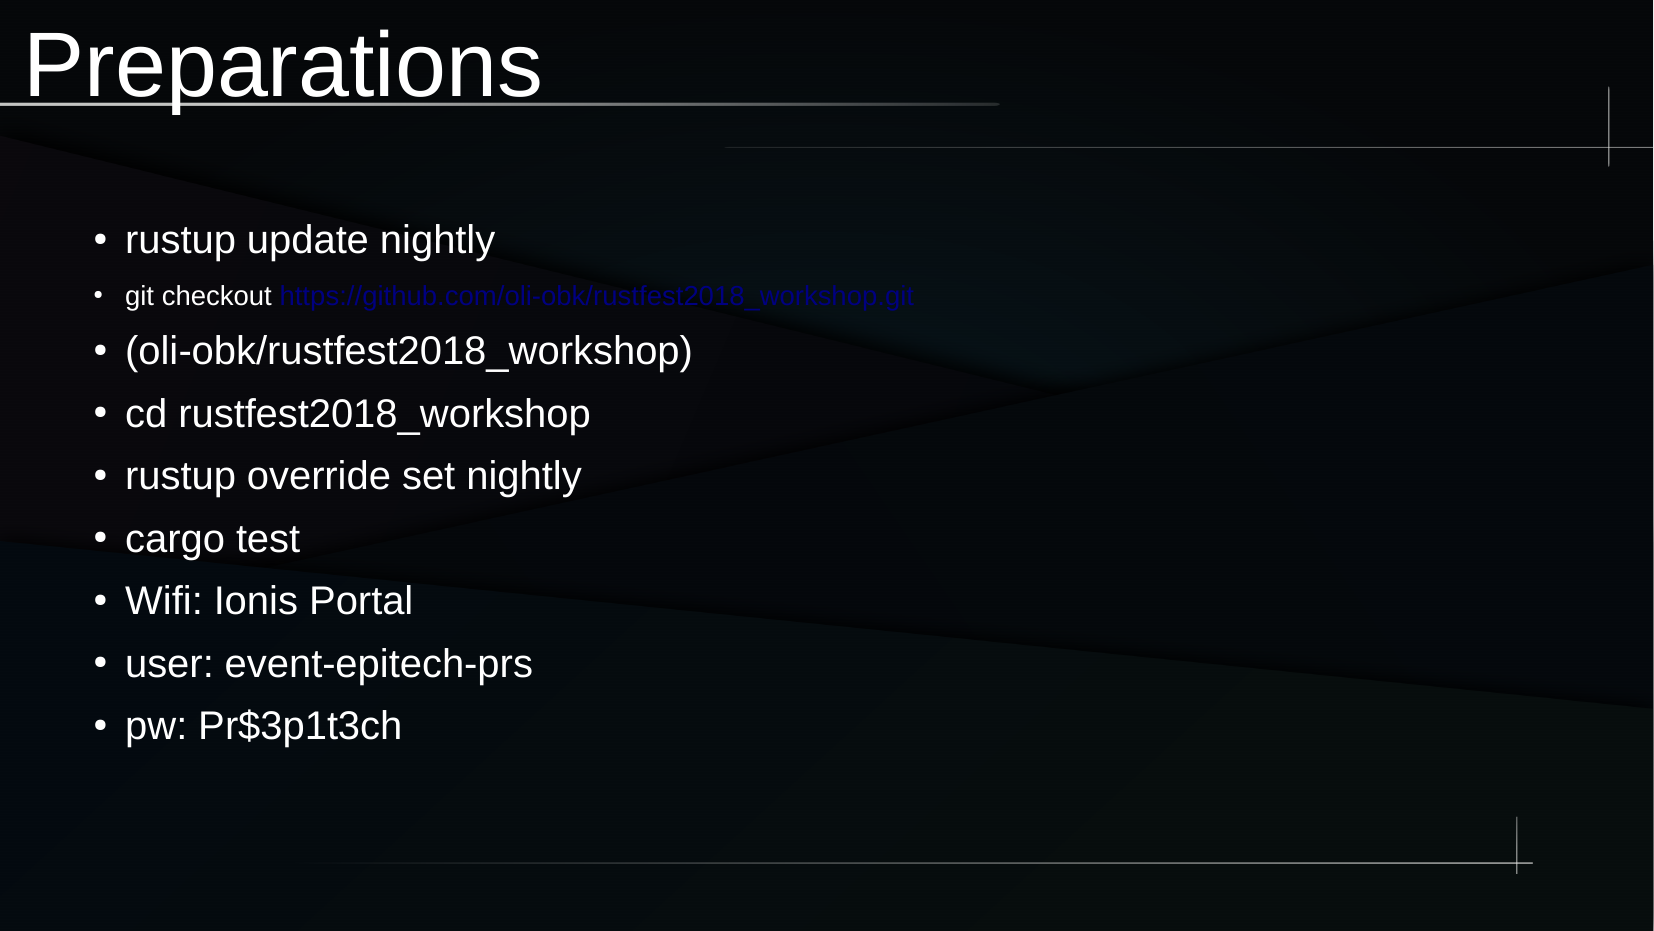

# Preparations
rustup update nightly
git checkout https://github.com/oli-obk/rustfest2018_workshop.git
(oli-obk/rustfest2018_workshop)
cd rustfest2018_workshop
rustup override set nightly
cargo test
Wifi: Ionis Portal
user: event-epitech-prs
pw: Pr$3p1t3ch